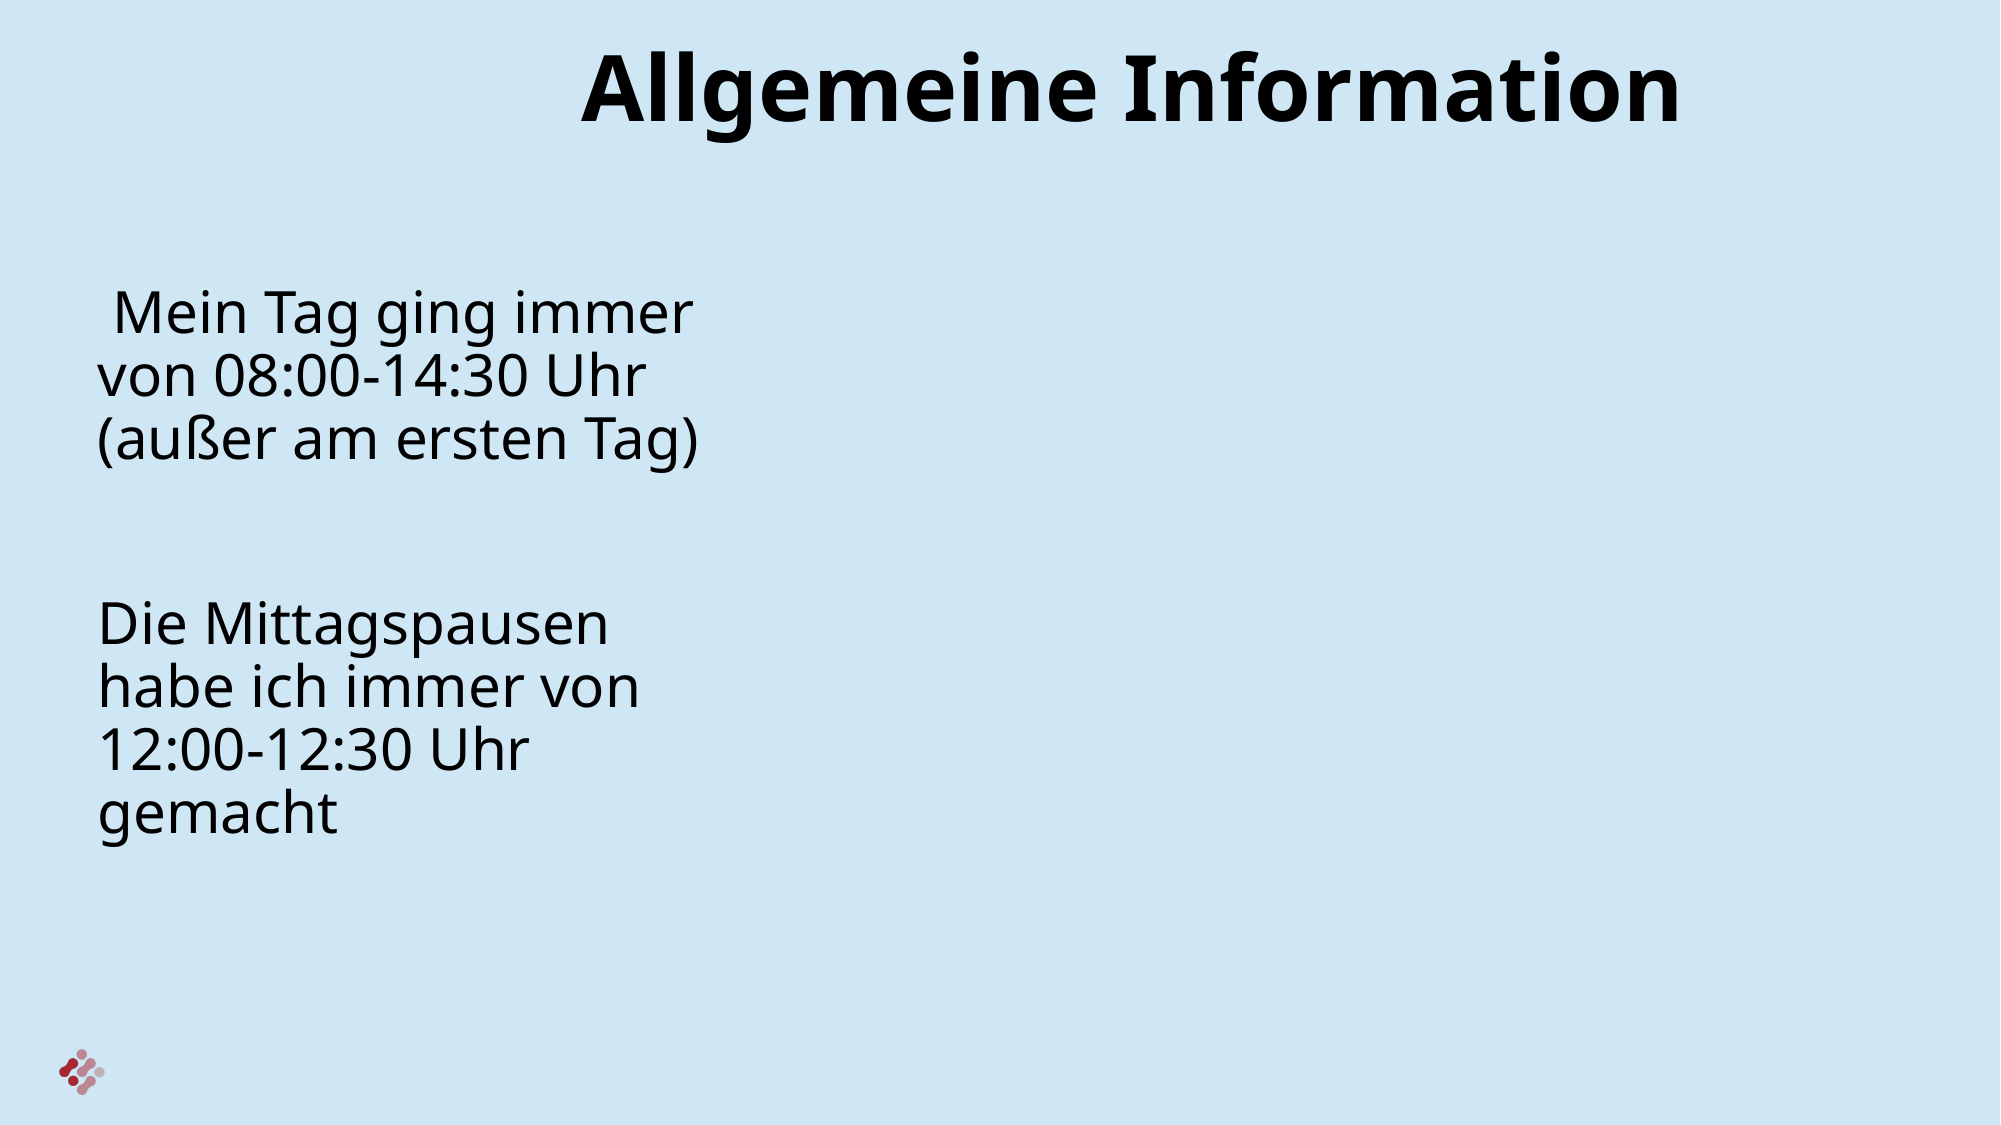

# Allgemeine Information
 Mein Tag ging immer von 08:00-14:30 Uhr (außer am ersten Tag)
Die Mittagspausen habe ich immer von 12:00-12:30 Uhr gemacht